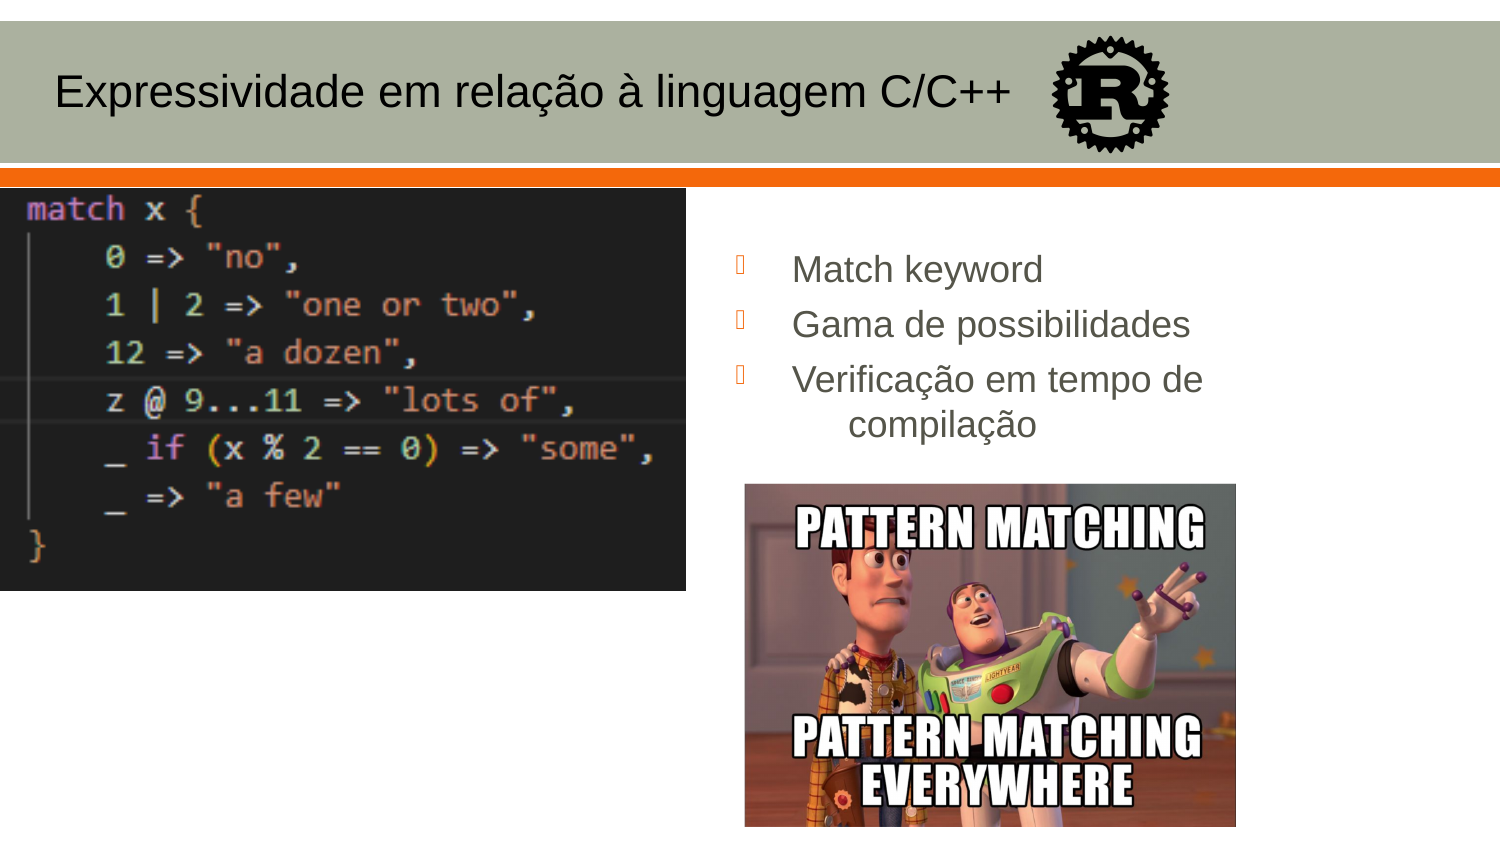

Expressividade em relação à linguagem C/C++
Match keyword
Gama de possibilidades
Verificação em tempo de compilação